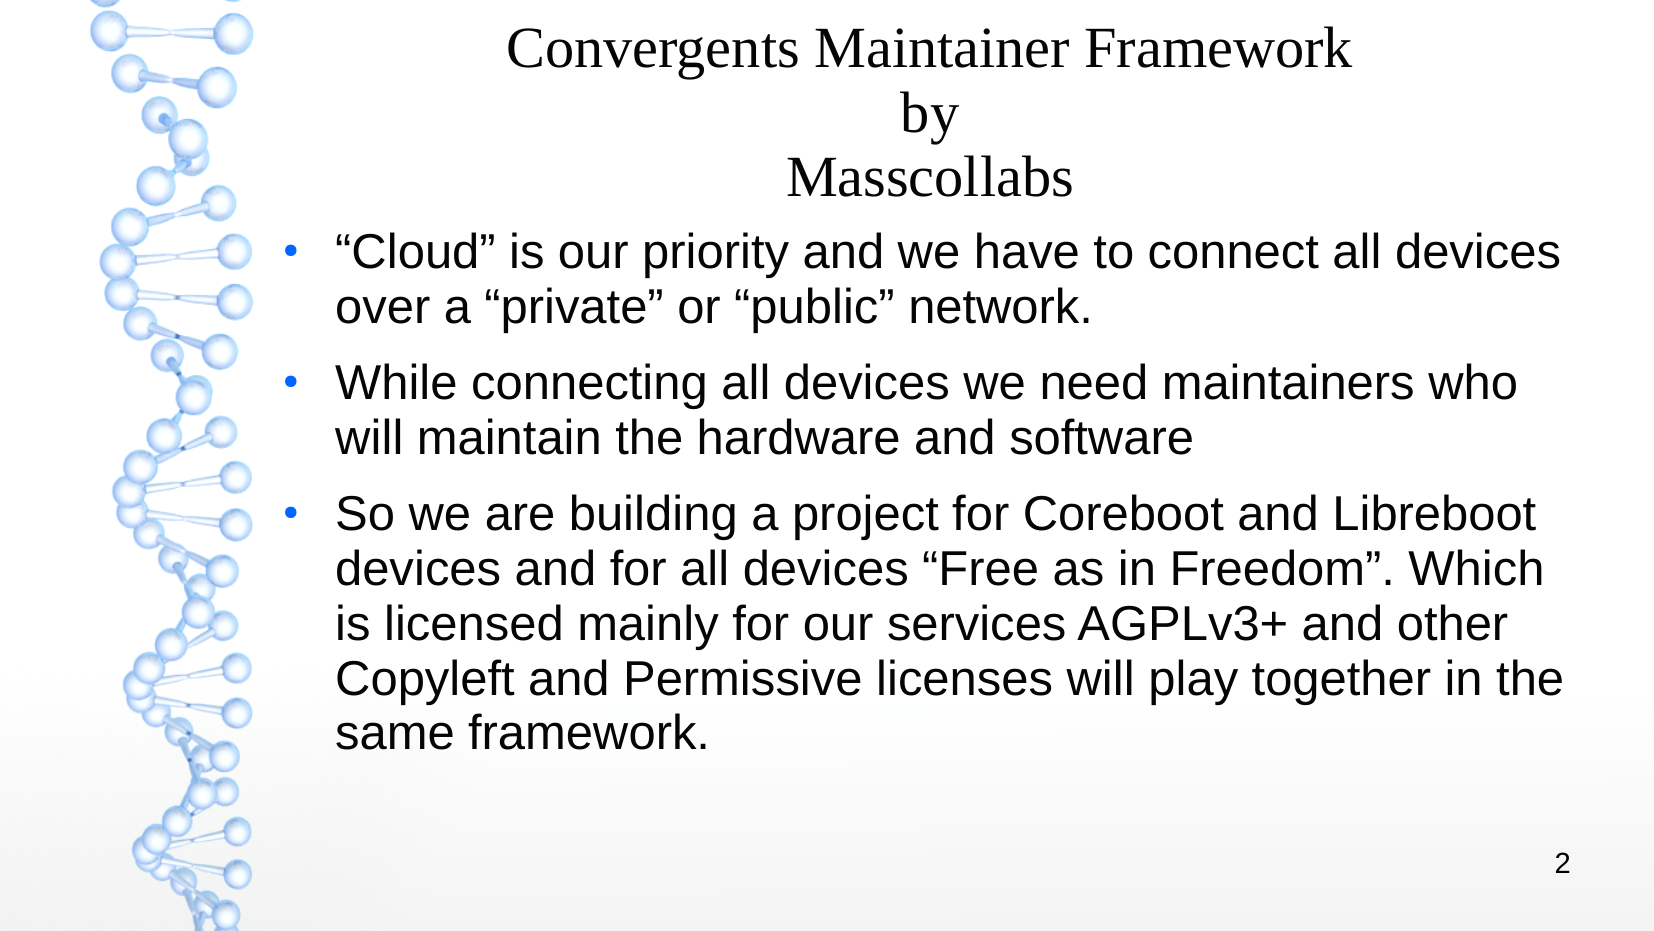

# Convergents Maintainer Framework by Masscollabs
“Cloud” is our priority and we have to connect all devices over a “private” or “public” network.
While connecting all devices we need maintainers who will maintain the hardware and software
So we are building a project for Coreboot and Libreboot devices and for all devices “Free as in Freedom”. Which is licensed mainly for our services AGPLv3+ and other Copyleft and Permissive licenses will play together in the same framework.
2